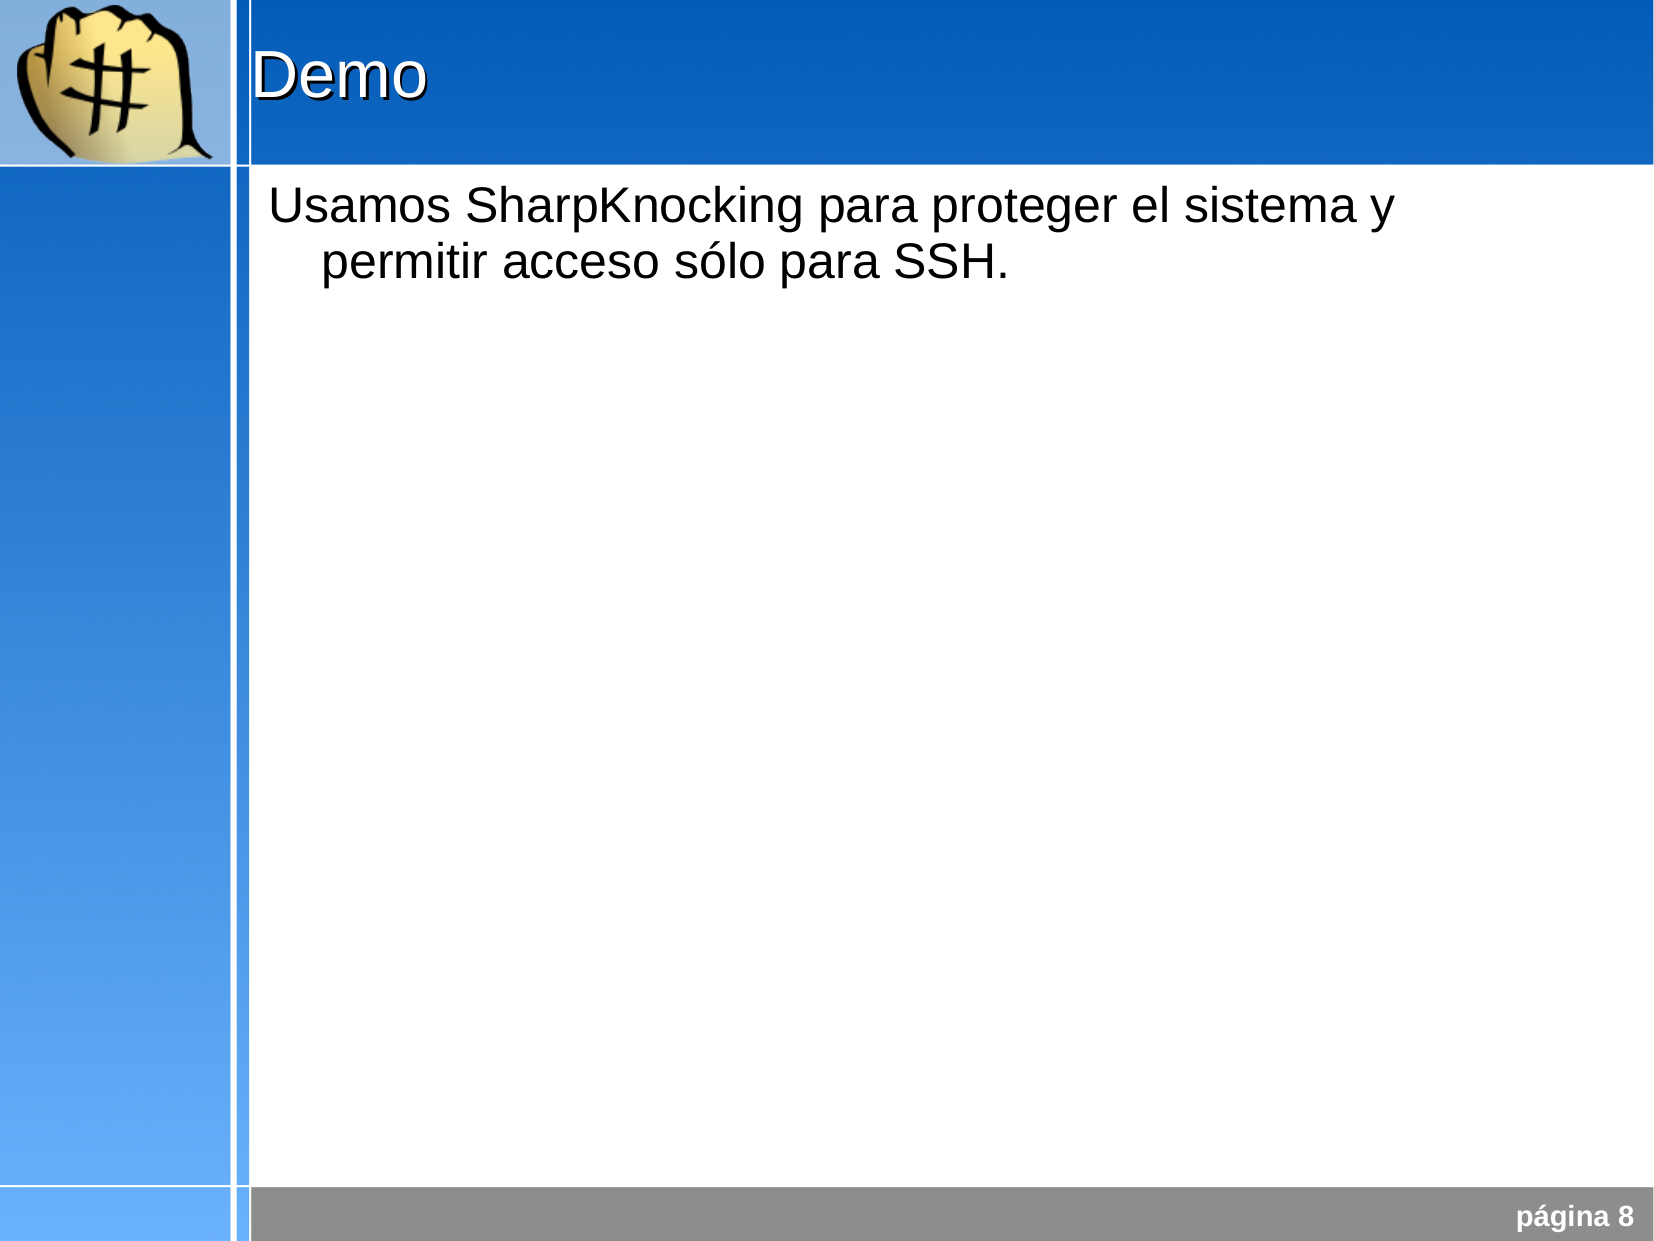

# Demo
Usamos SharpKnocking para proteger el sistema y permitir acceso sólo para SSH.